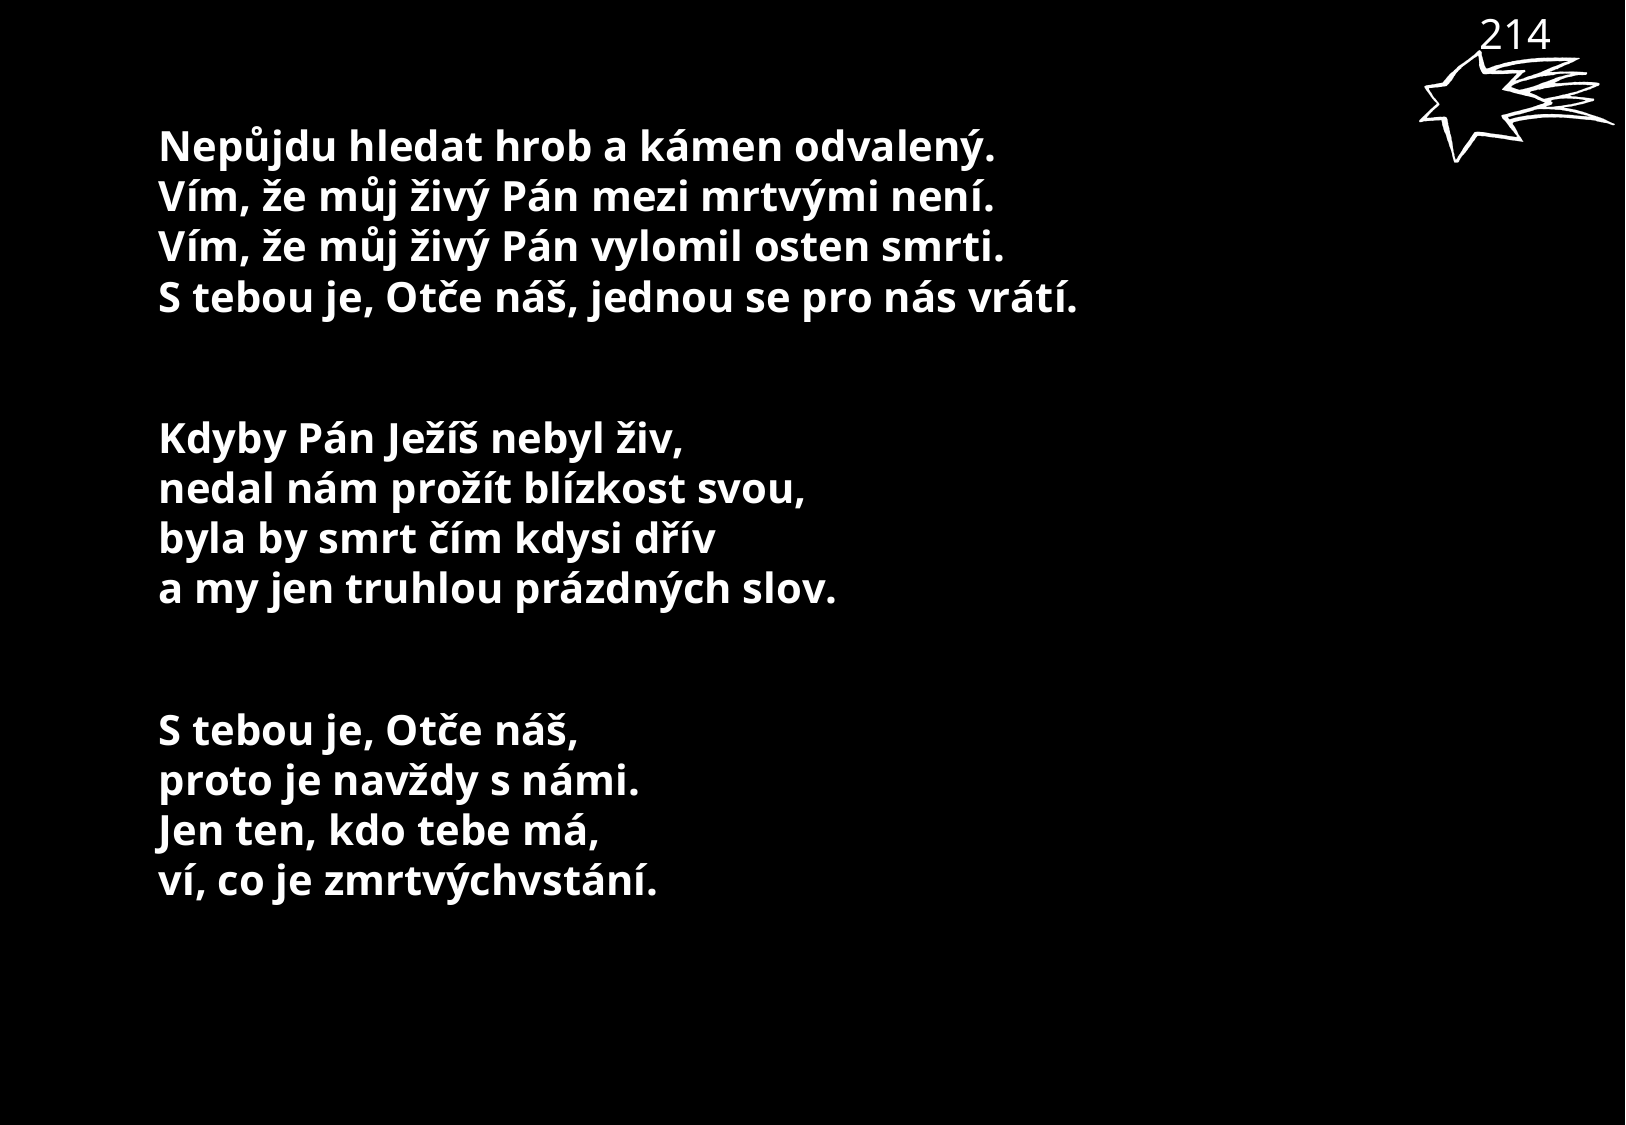

214
# Nepůjdu hledat hrob a kámen odvalený. Vím, že můj živý Pán mezi mrtvými není. Vím, že můj živý Pán vylomil osten smrti. S tebou je, Otče náš, jednou se pro nás vrátí.
	Kdyby Pán Ježíš nebyl živ,
nedal nám prožít blízkost svou,
byla by smrt čím kdysi dřív
a my jen truhlou prázdných slov.
	S tebou je, Otče náš,
proto je navždy s námi.
Jen ten, kdo tebe má,
ví, co je zmrtvýchvstání.